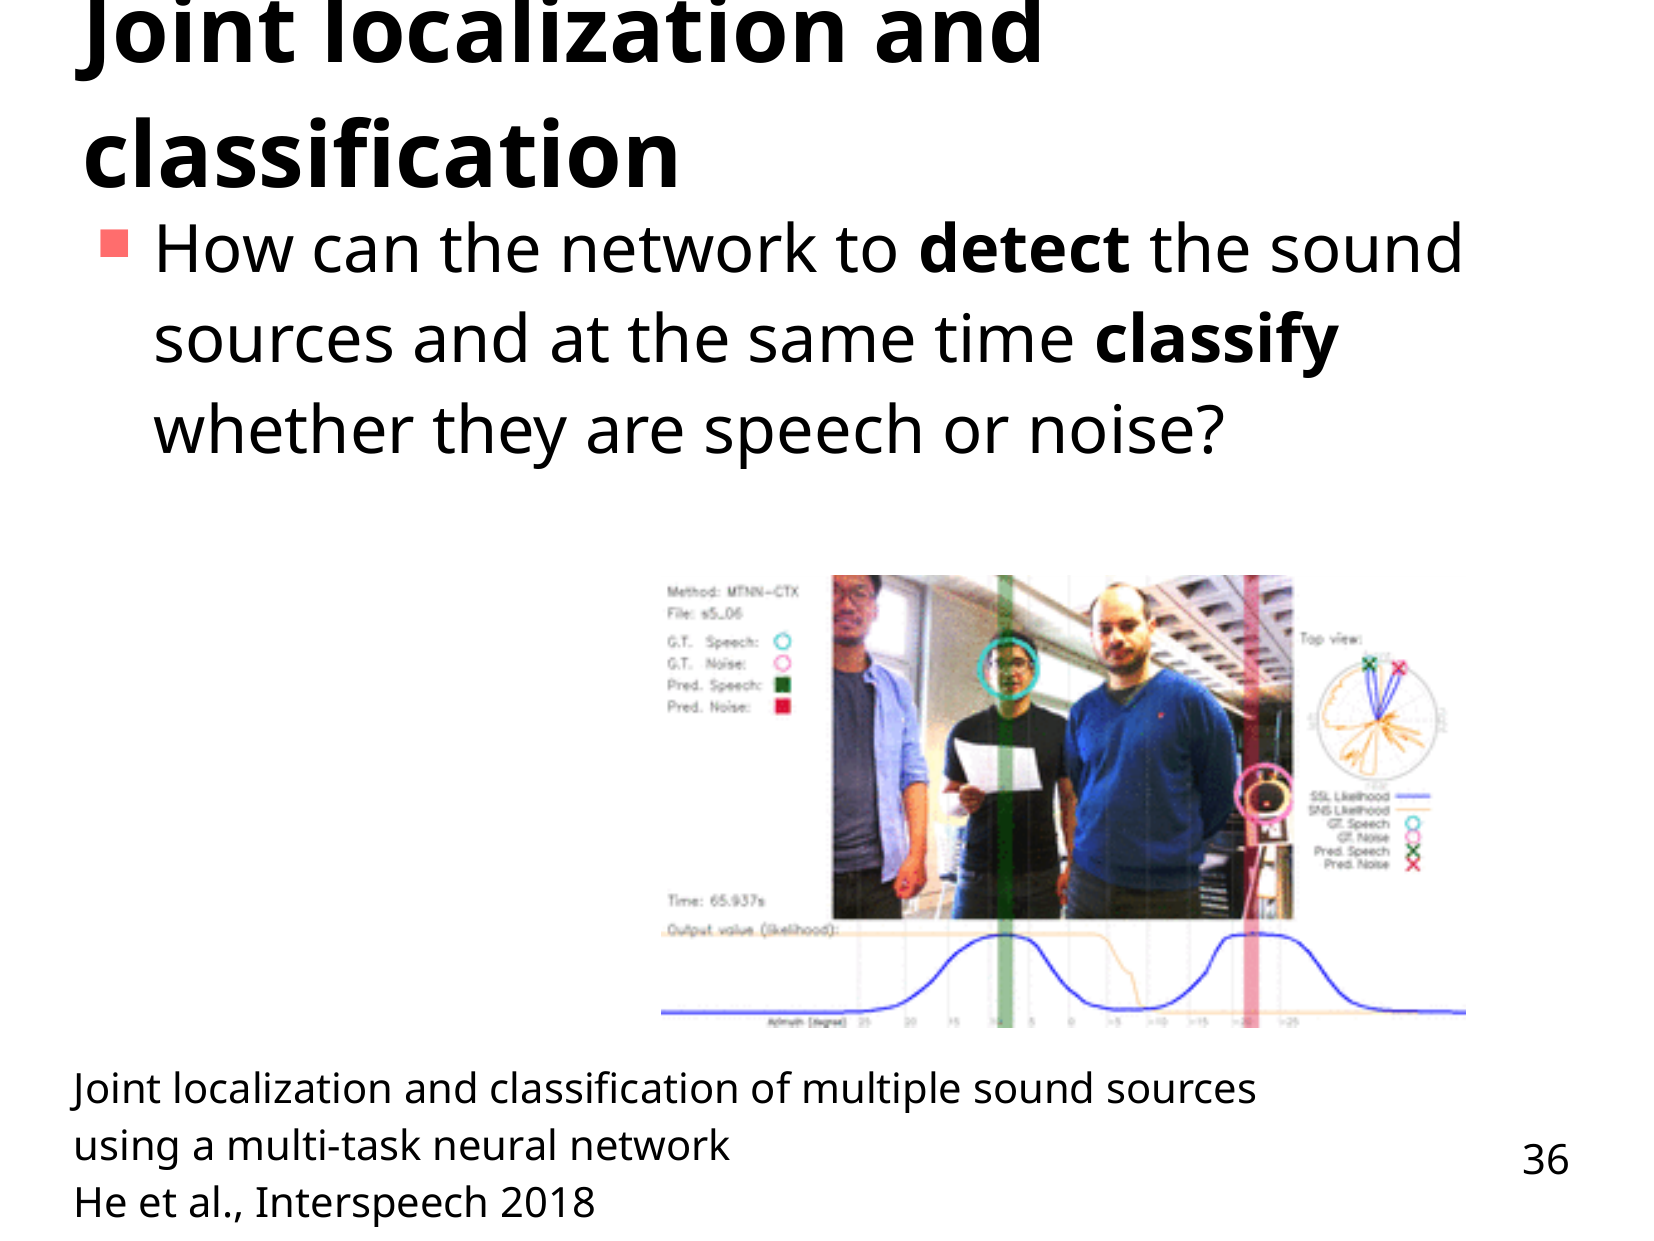

# Joint localization and classification
How can the network to detect the sound sources and at the same time classify whether they are speech or noise?
Joint localization and classification of multiple sound sources using a multi-task neural network
He et al., Interspeech 2018
36